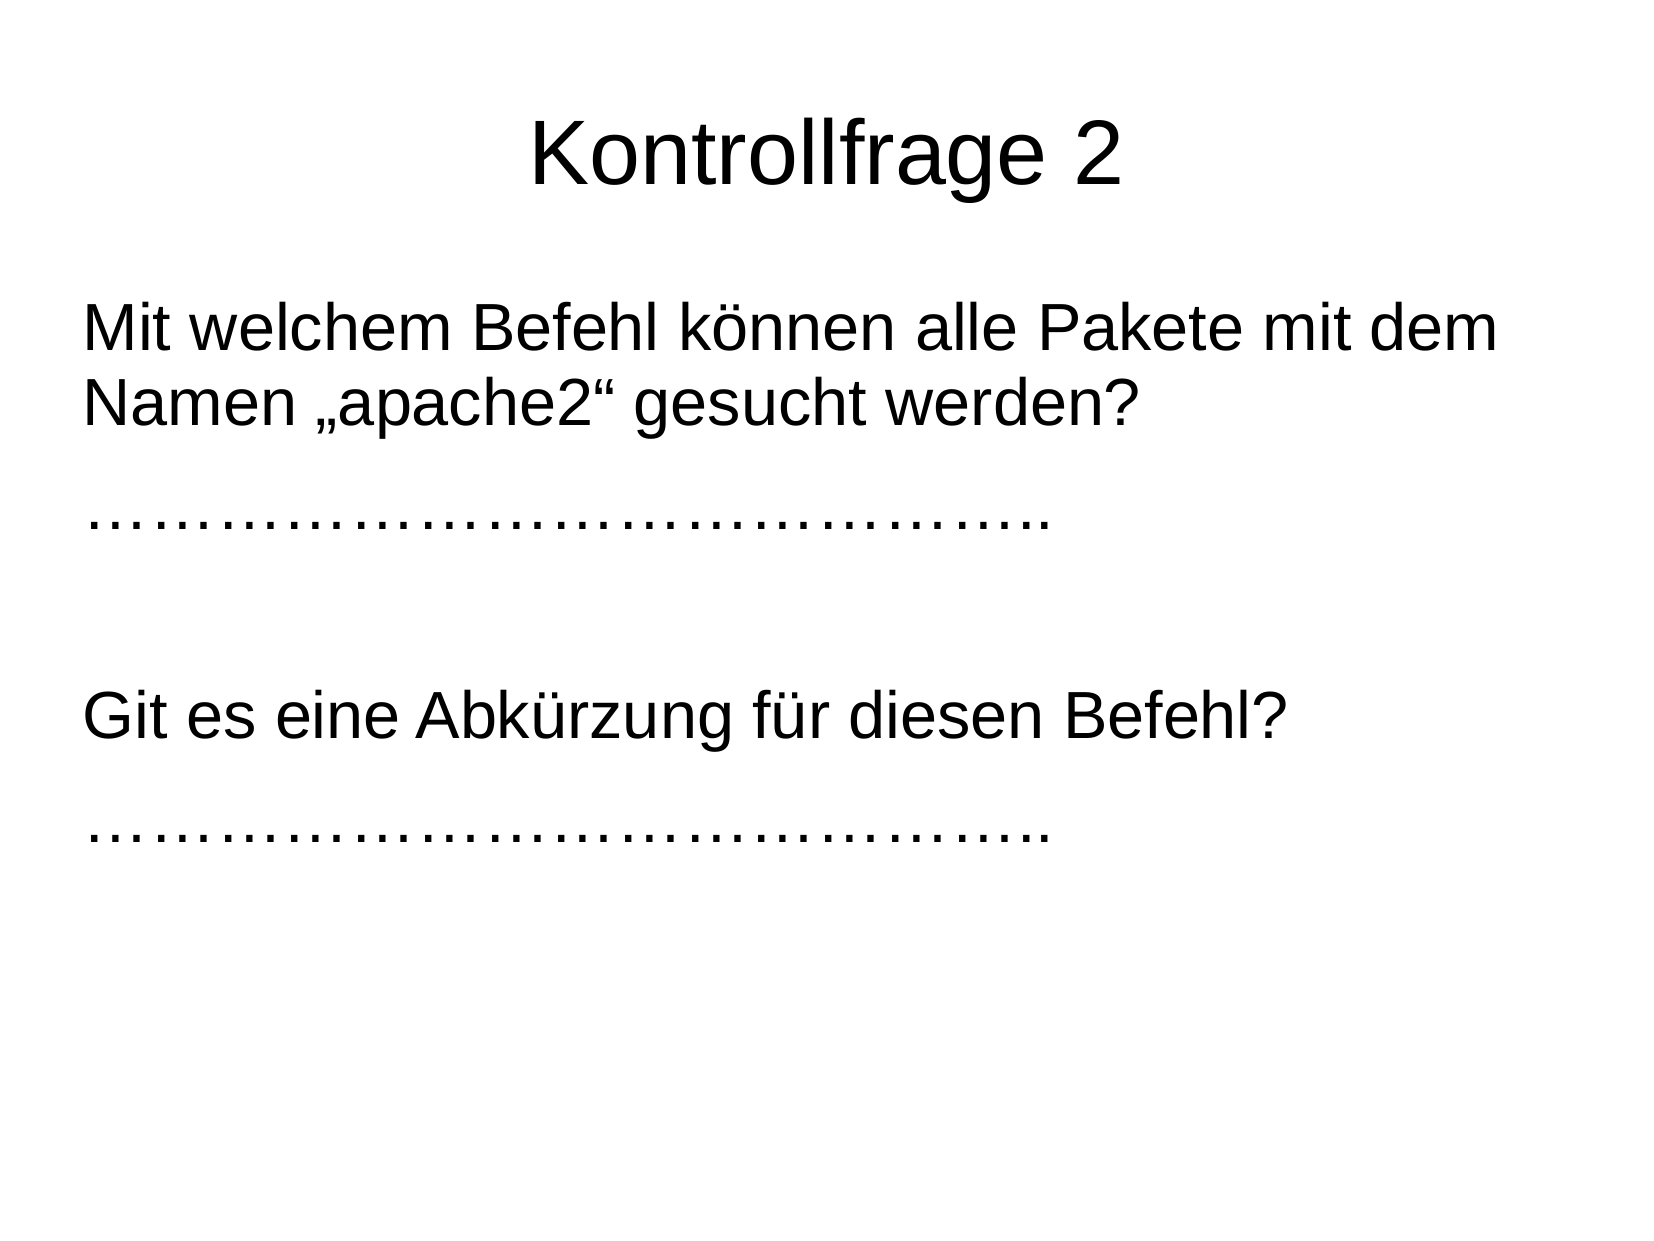

# Kontrollfrage 2
Mit welchem Befehl können alle Pakete mit dem Namen „apache2“ gesucht werden?
……………………………………..
Git es eine Abkürzung für diesen Befehl?
……………………………………..